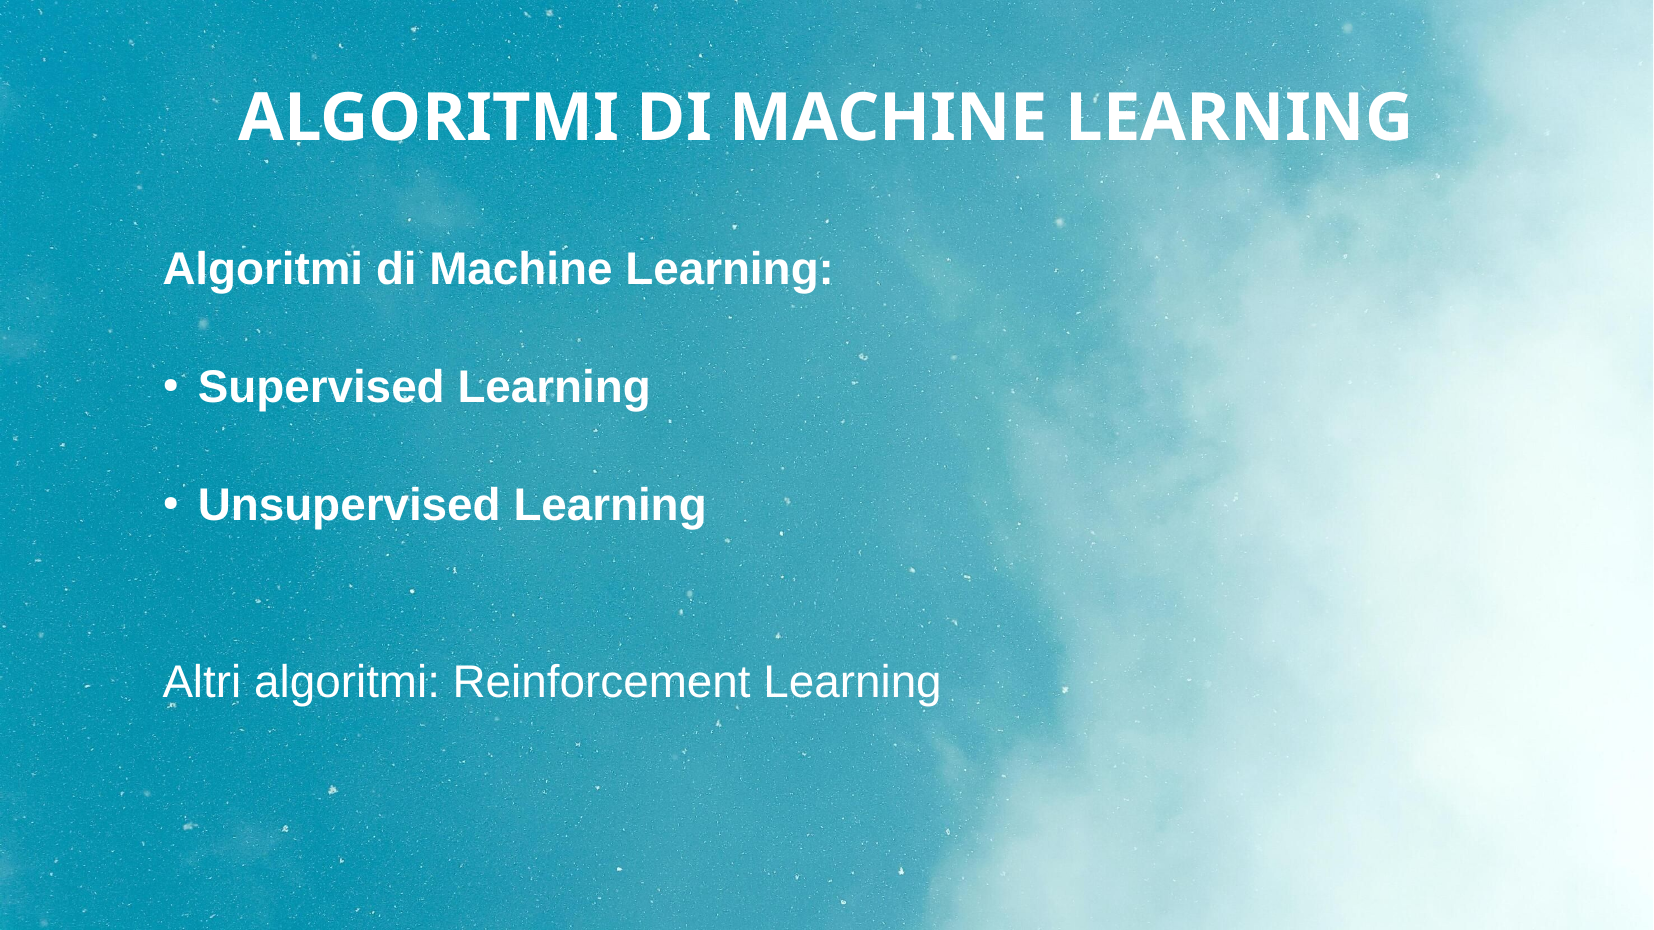

# ALGORITMI DI MACHINE LEARNING
Algoritmi di Machine Learning:
Supervised Learning
Unsupervised Learning
Altri algoritmi: Reinforcement Learning